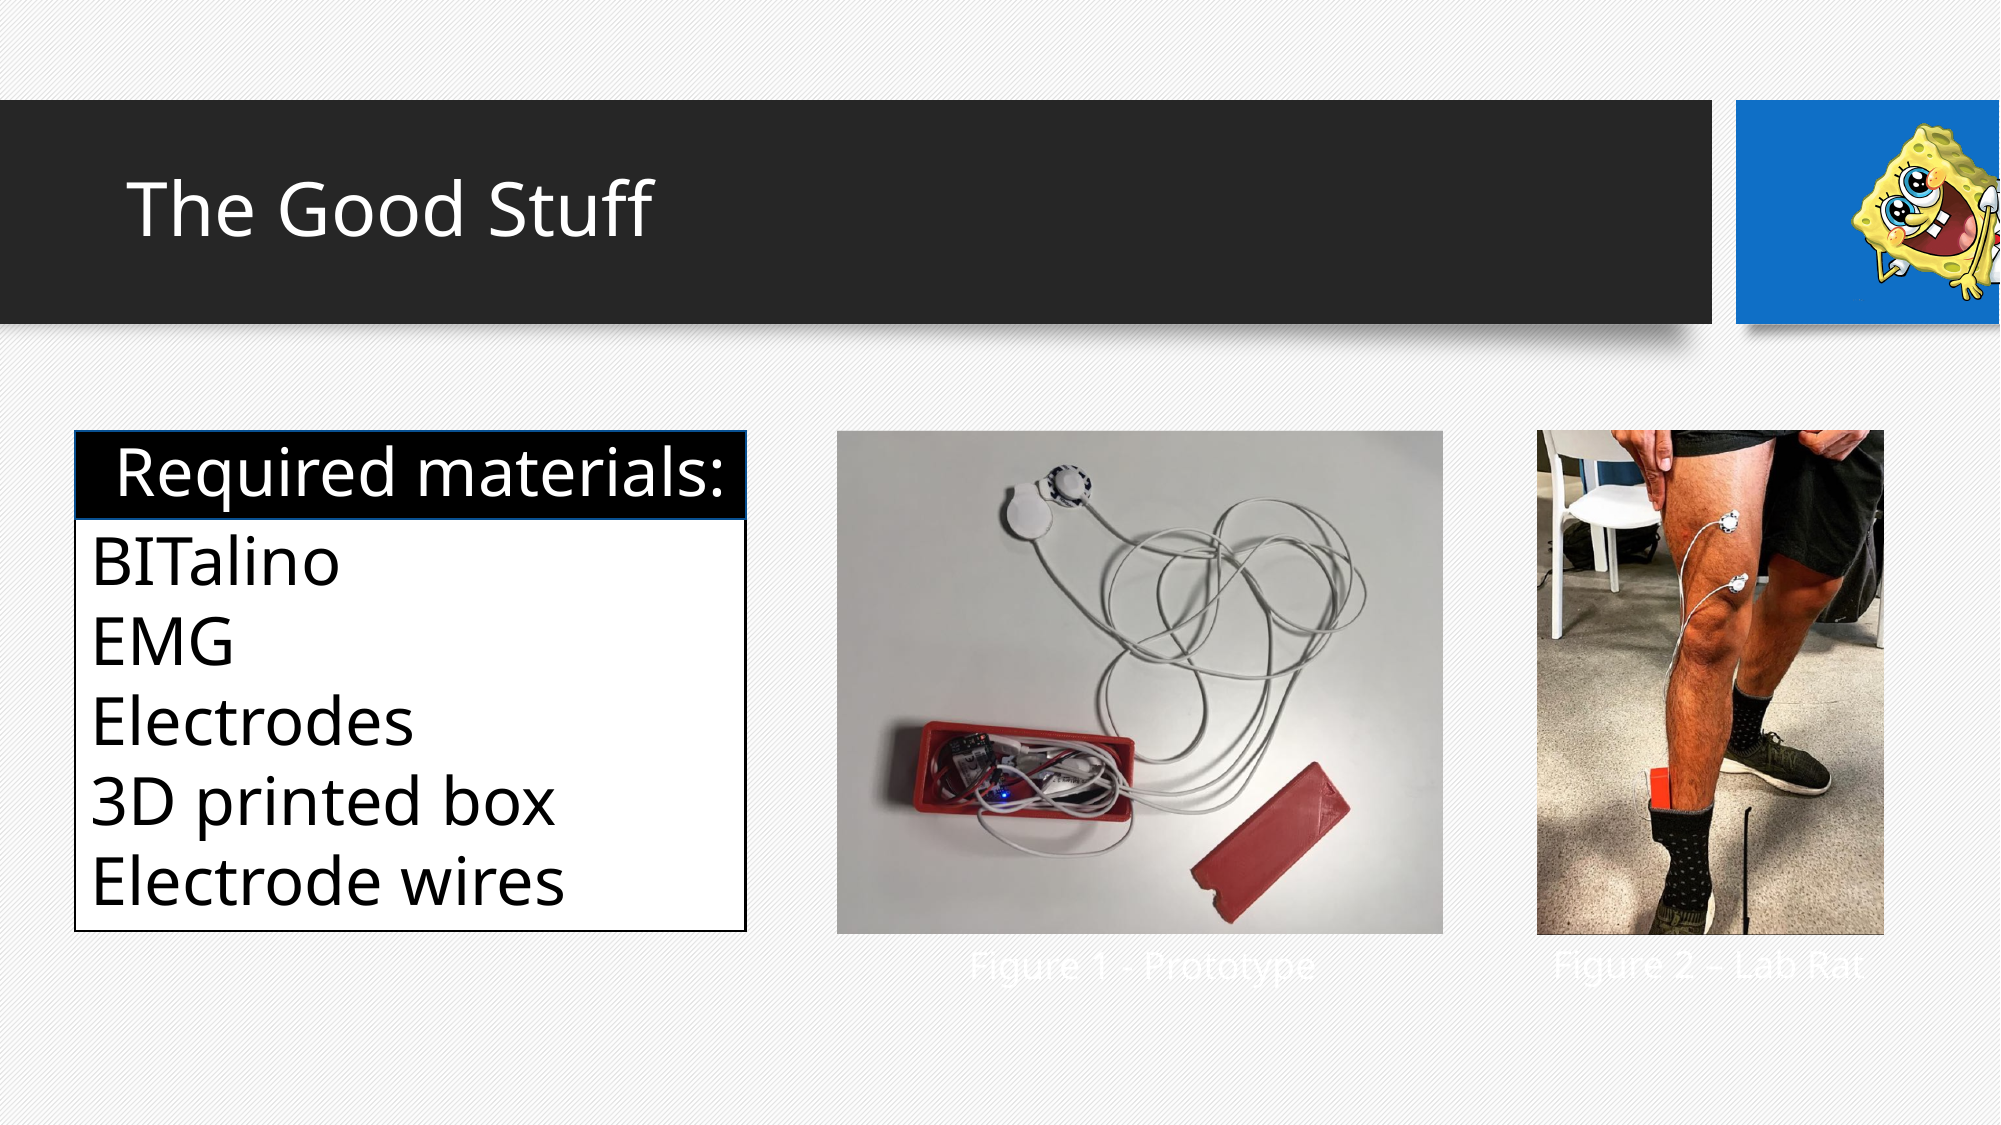

# The Good Stuff
Required materials:
BITalino
EMG
Electrodes
3D printed box
Electrode wires
Figure 2 – Lab Rat
Figure 1 - Prototype